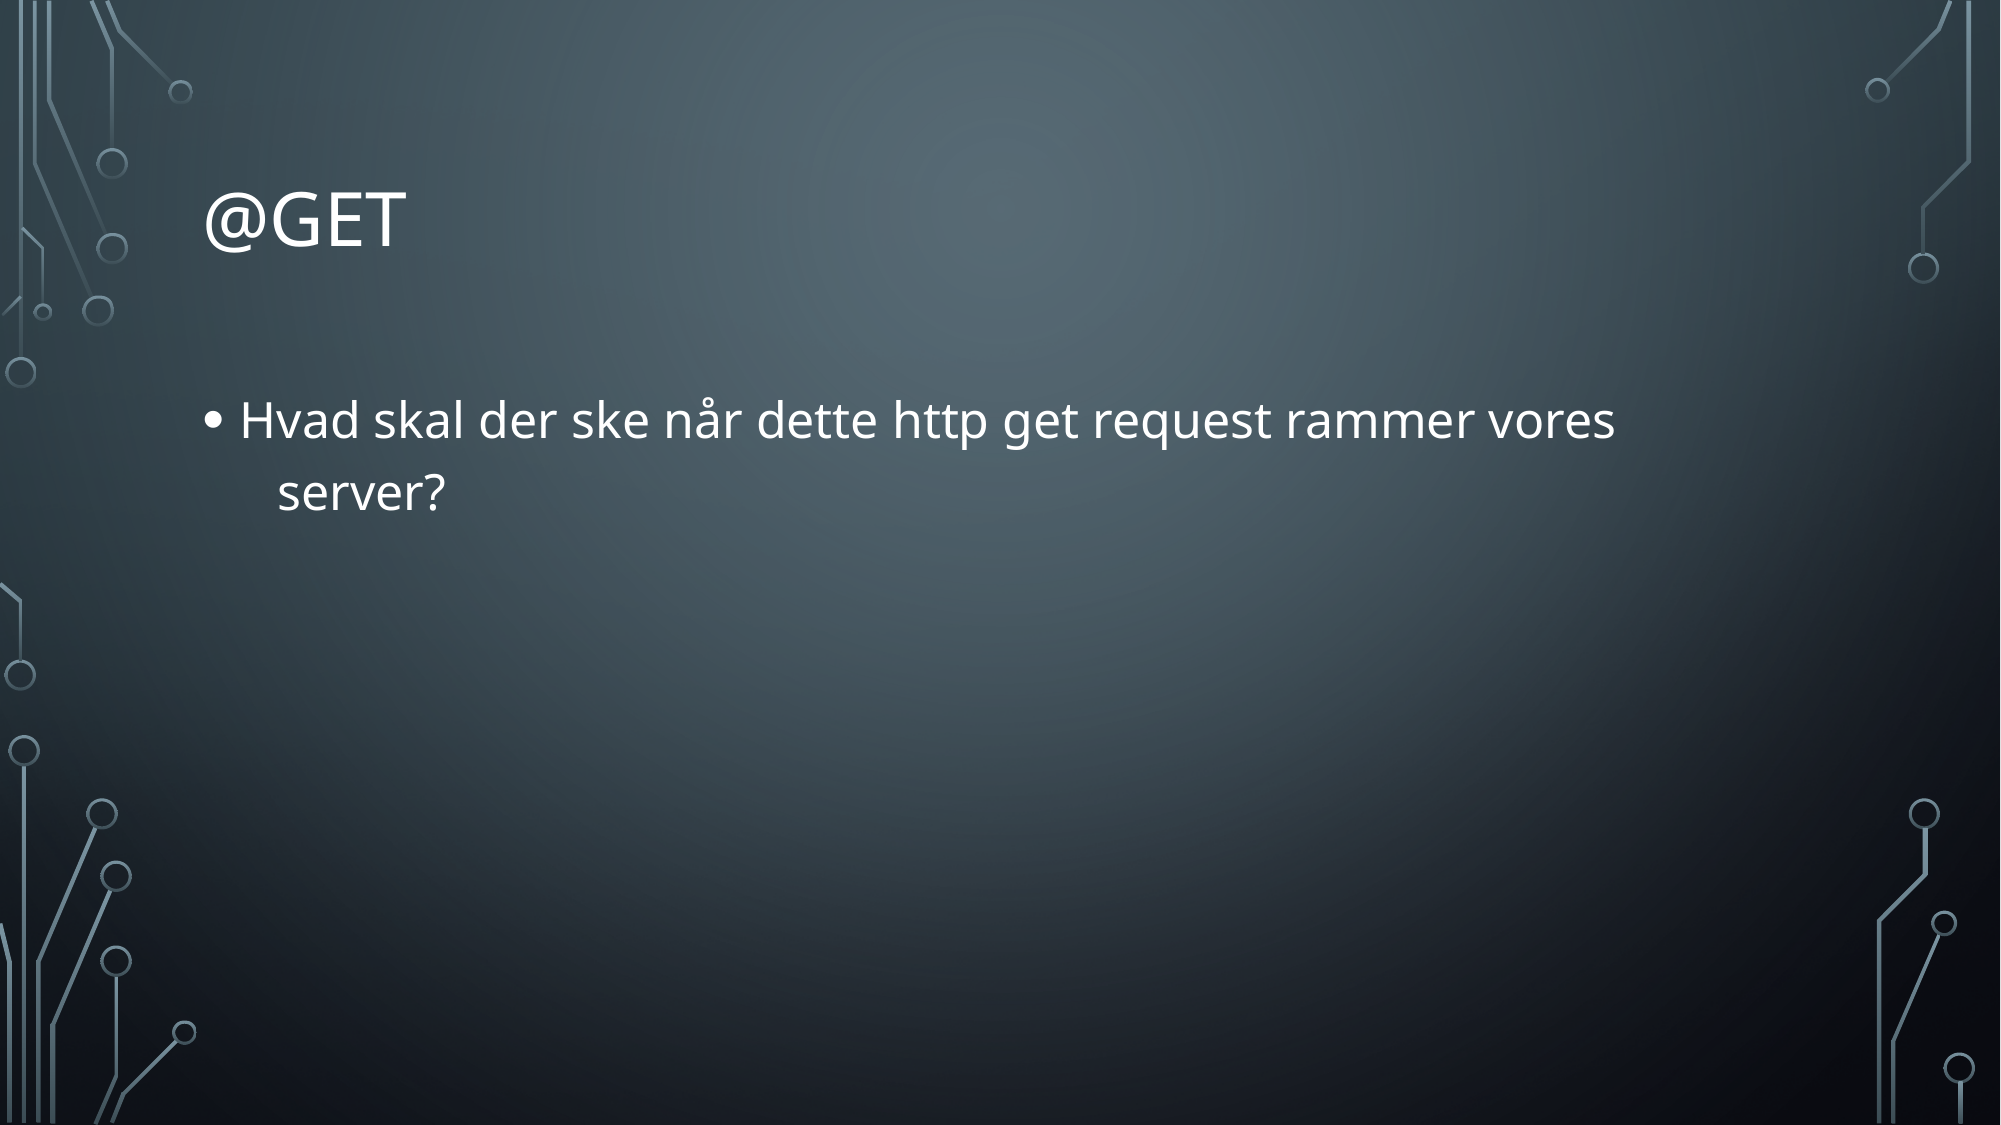

# @get
Hvad skal der ske når dette http get request rammer vores server?